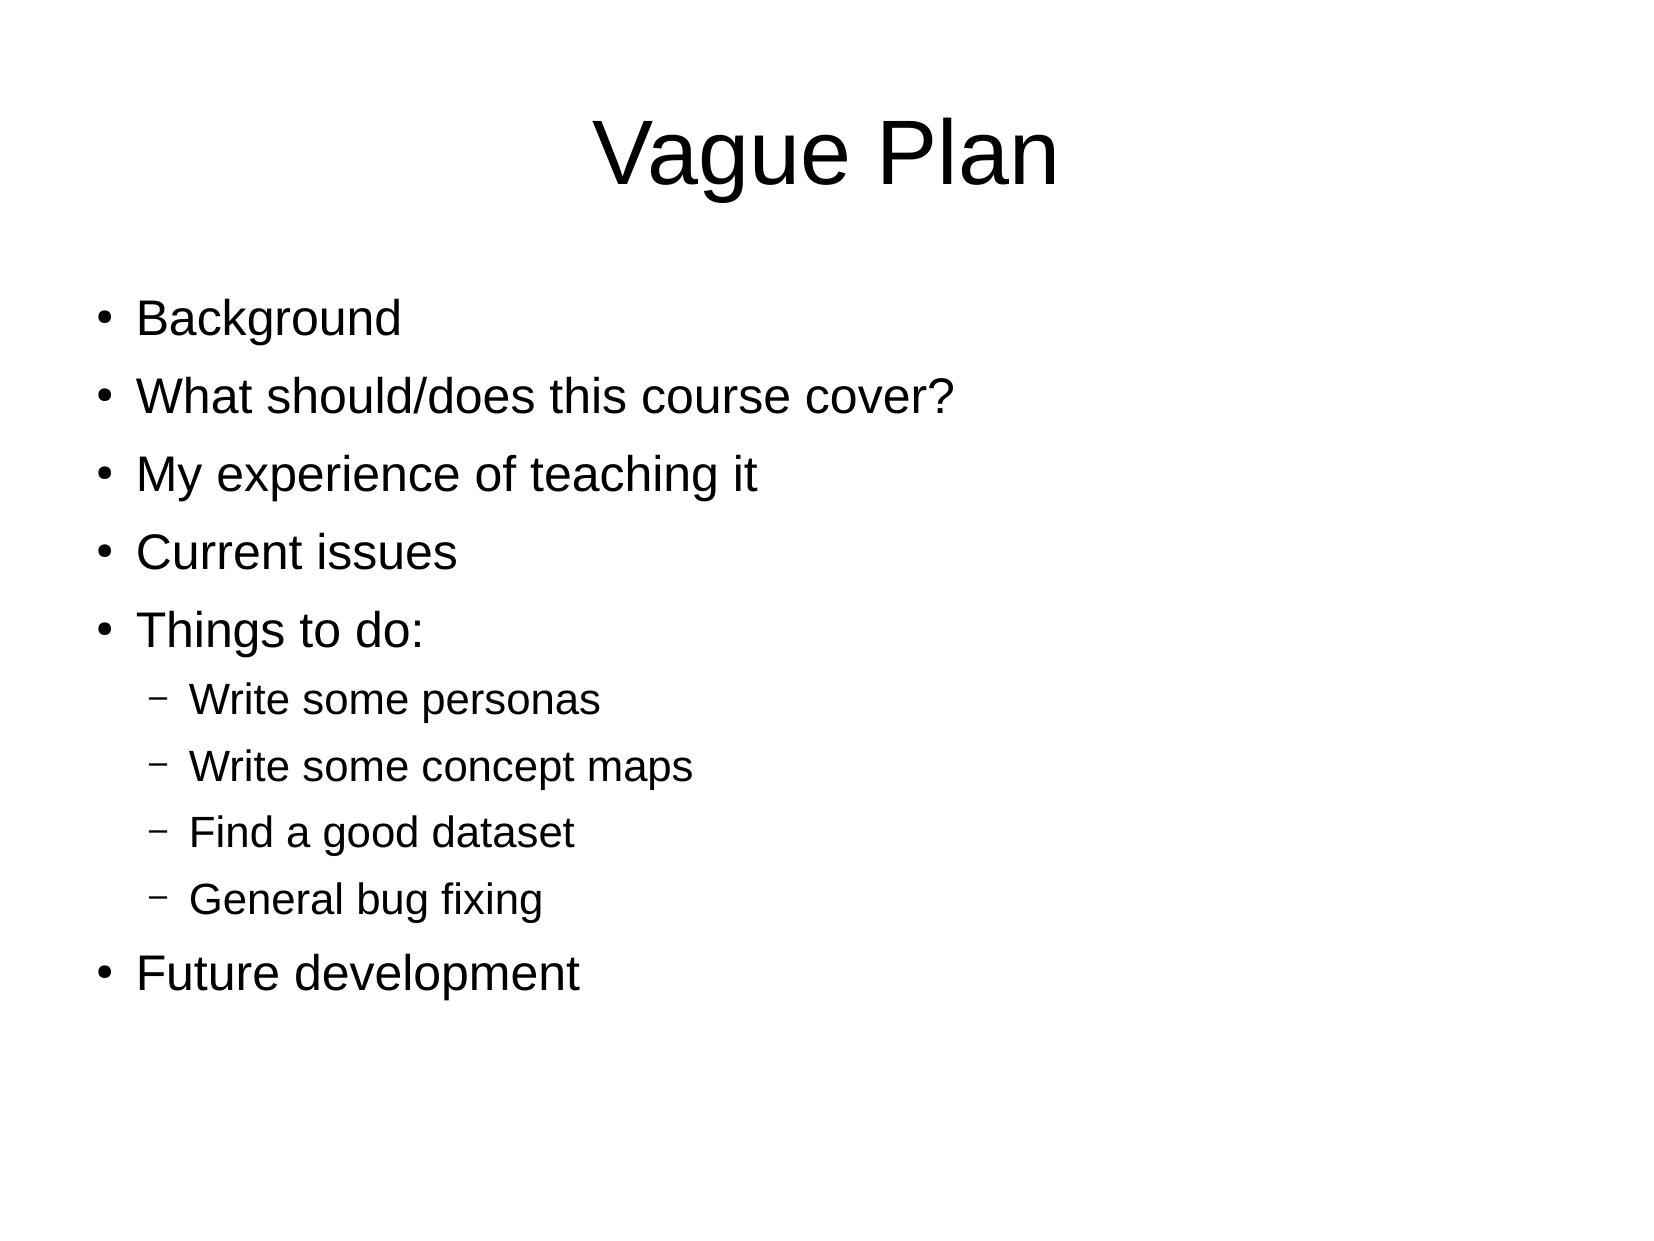

# Vague Plan
Background
What should/does this course cover?
My experience of teaching it
Current issues
Things to do:
Write some personas
Write some concept maps
Find a good dataset
General bug fixing
Future development